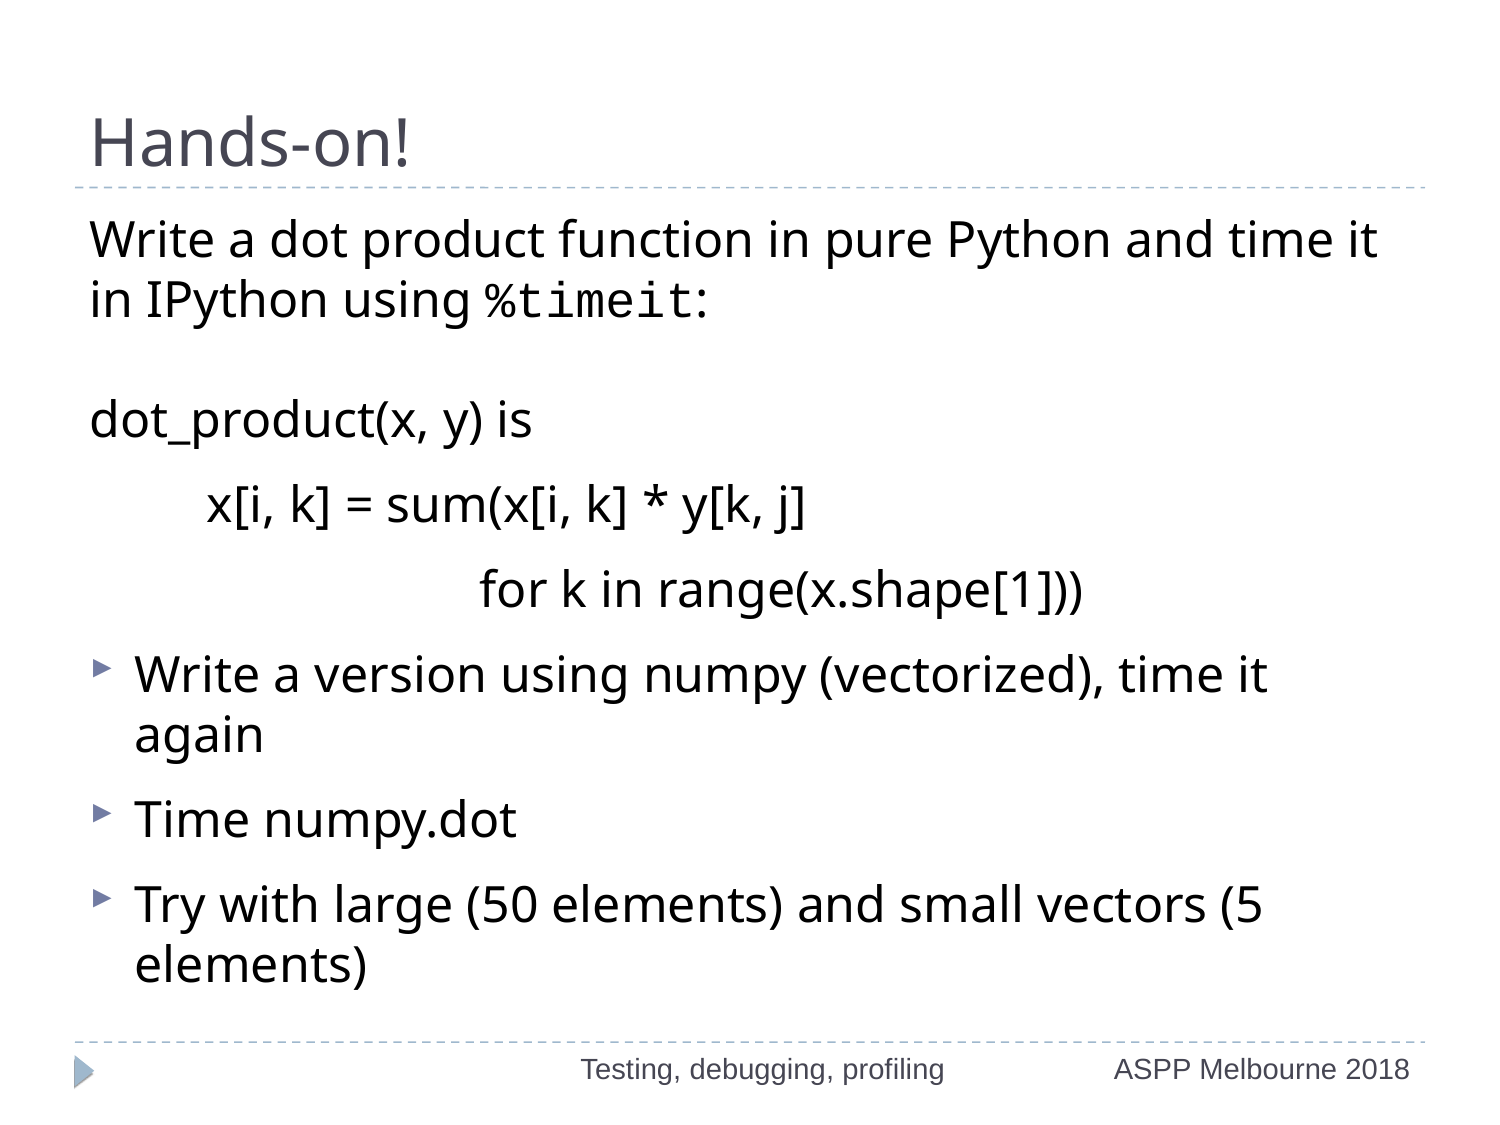

# Hands-on!
Write a dot product function in pure Python and time it in IPython using %timeit:
dot_product(x, y) is
 x[i, k] = sum(x[i, k] * y[k, j]
 for k in range(x.shape[1]))
Write a version using numpy (vectorized), time it again
Time numpy.dot
Try with large (50 elements) and small vectors (5 elements)
Testing, debugging, profiling
ASPP Melbourne 2018